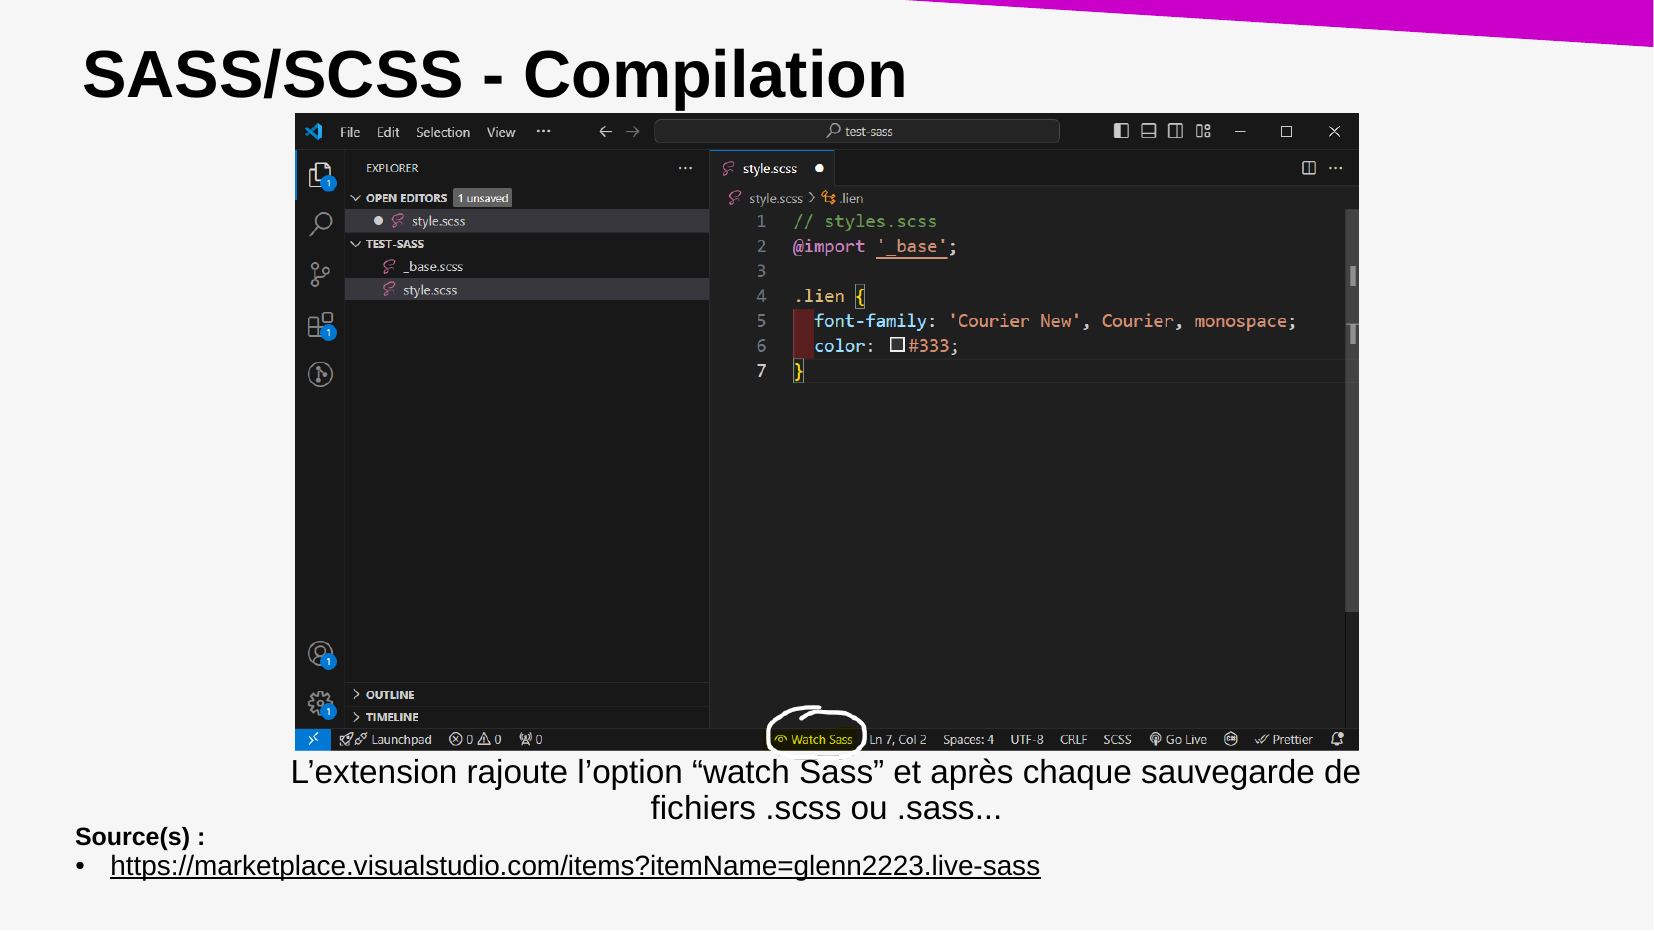

# SASS/SCSS - Compilation
L’extension rajoute l’option “watch Sass” et après chaque sauvegarde de fichiers .scss ou .sass...
Source(s) :
https://marketplace.visualstudio.com/items?itemName=glenn2223.live-sass